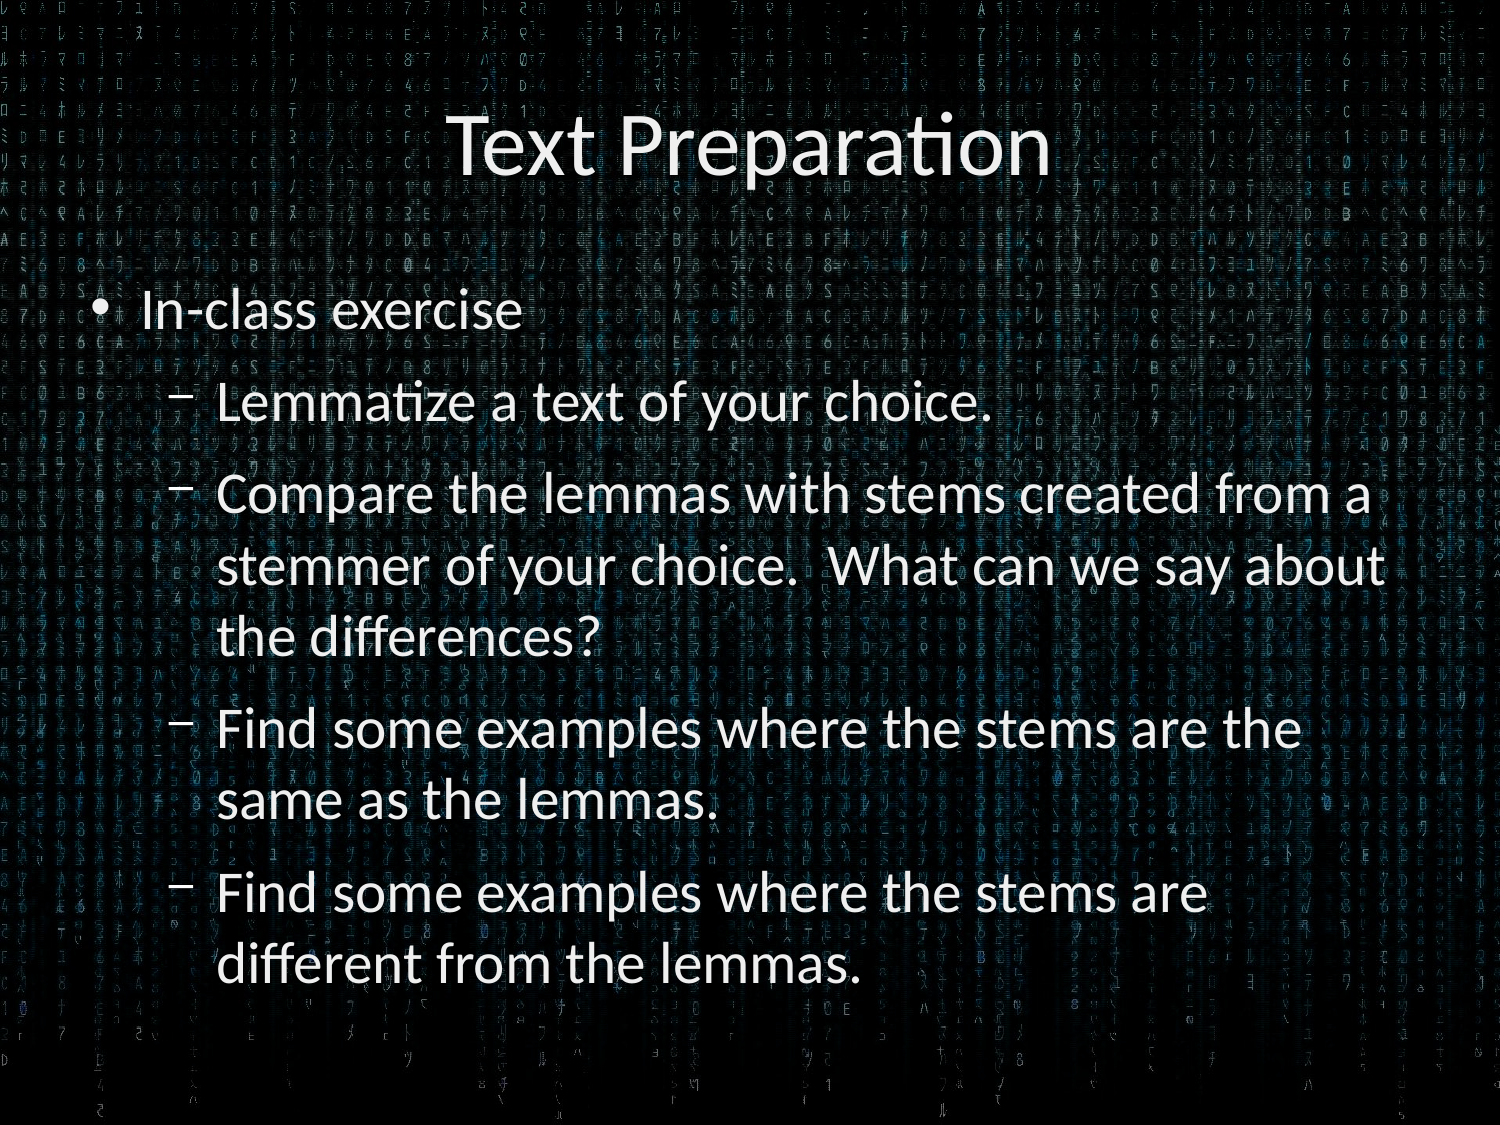

# Text Preparation
In-class exercise
Lemmatize a text of your choice.
Compare the lemmas with stems created from a stemmer of your choice. What can we say about the differences?
Find some examples where the stems are the same as the lemmas.
Find some examples where the stems are different from the lemmas.